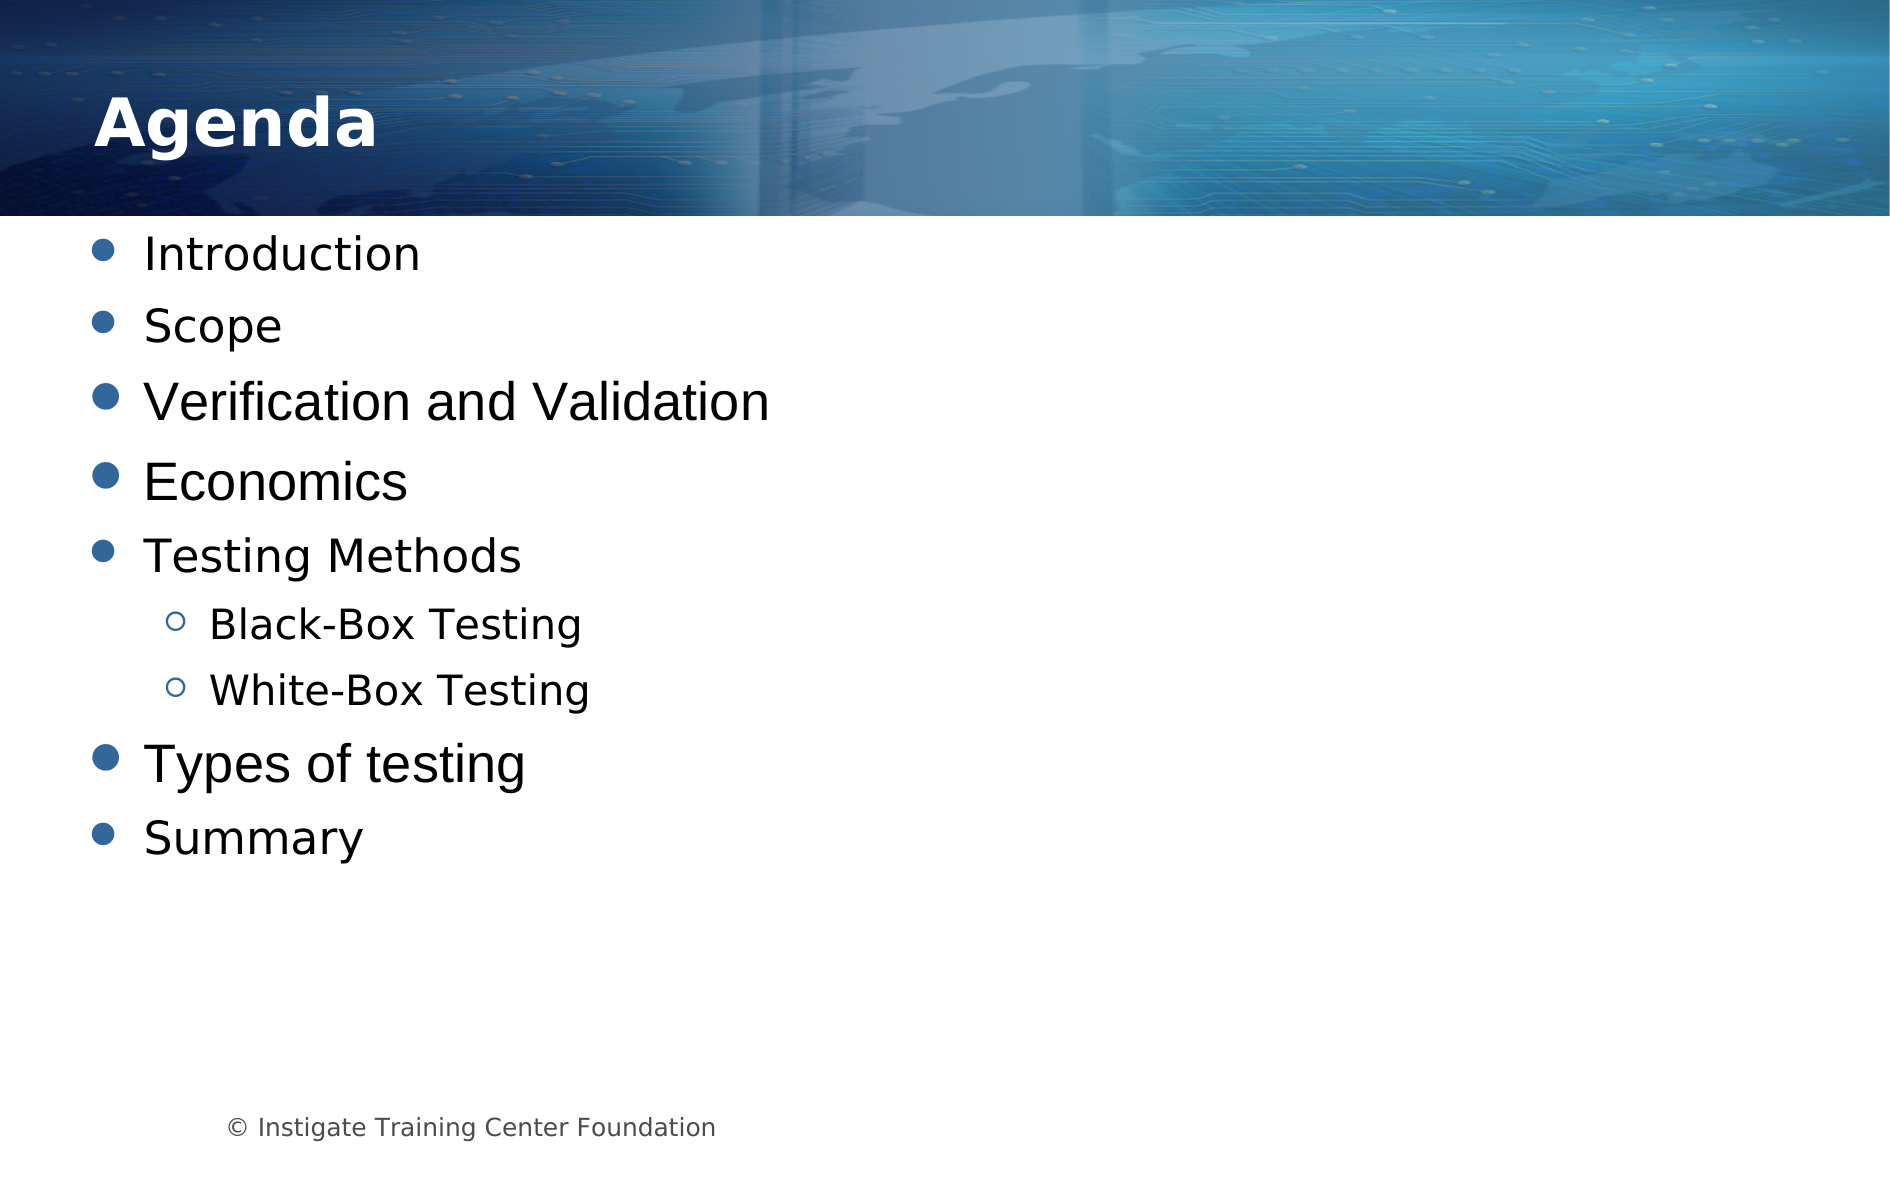

# Agenda
Introduction
Scope
Verification and Validation
Economics
Testing Methods
Black-Box Testing
White-Box Testing
Types of testing
Summary